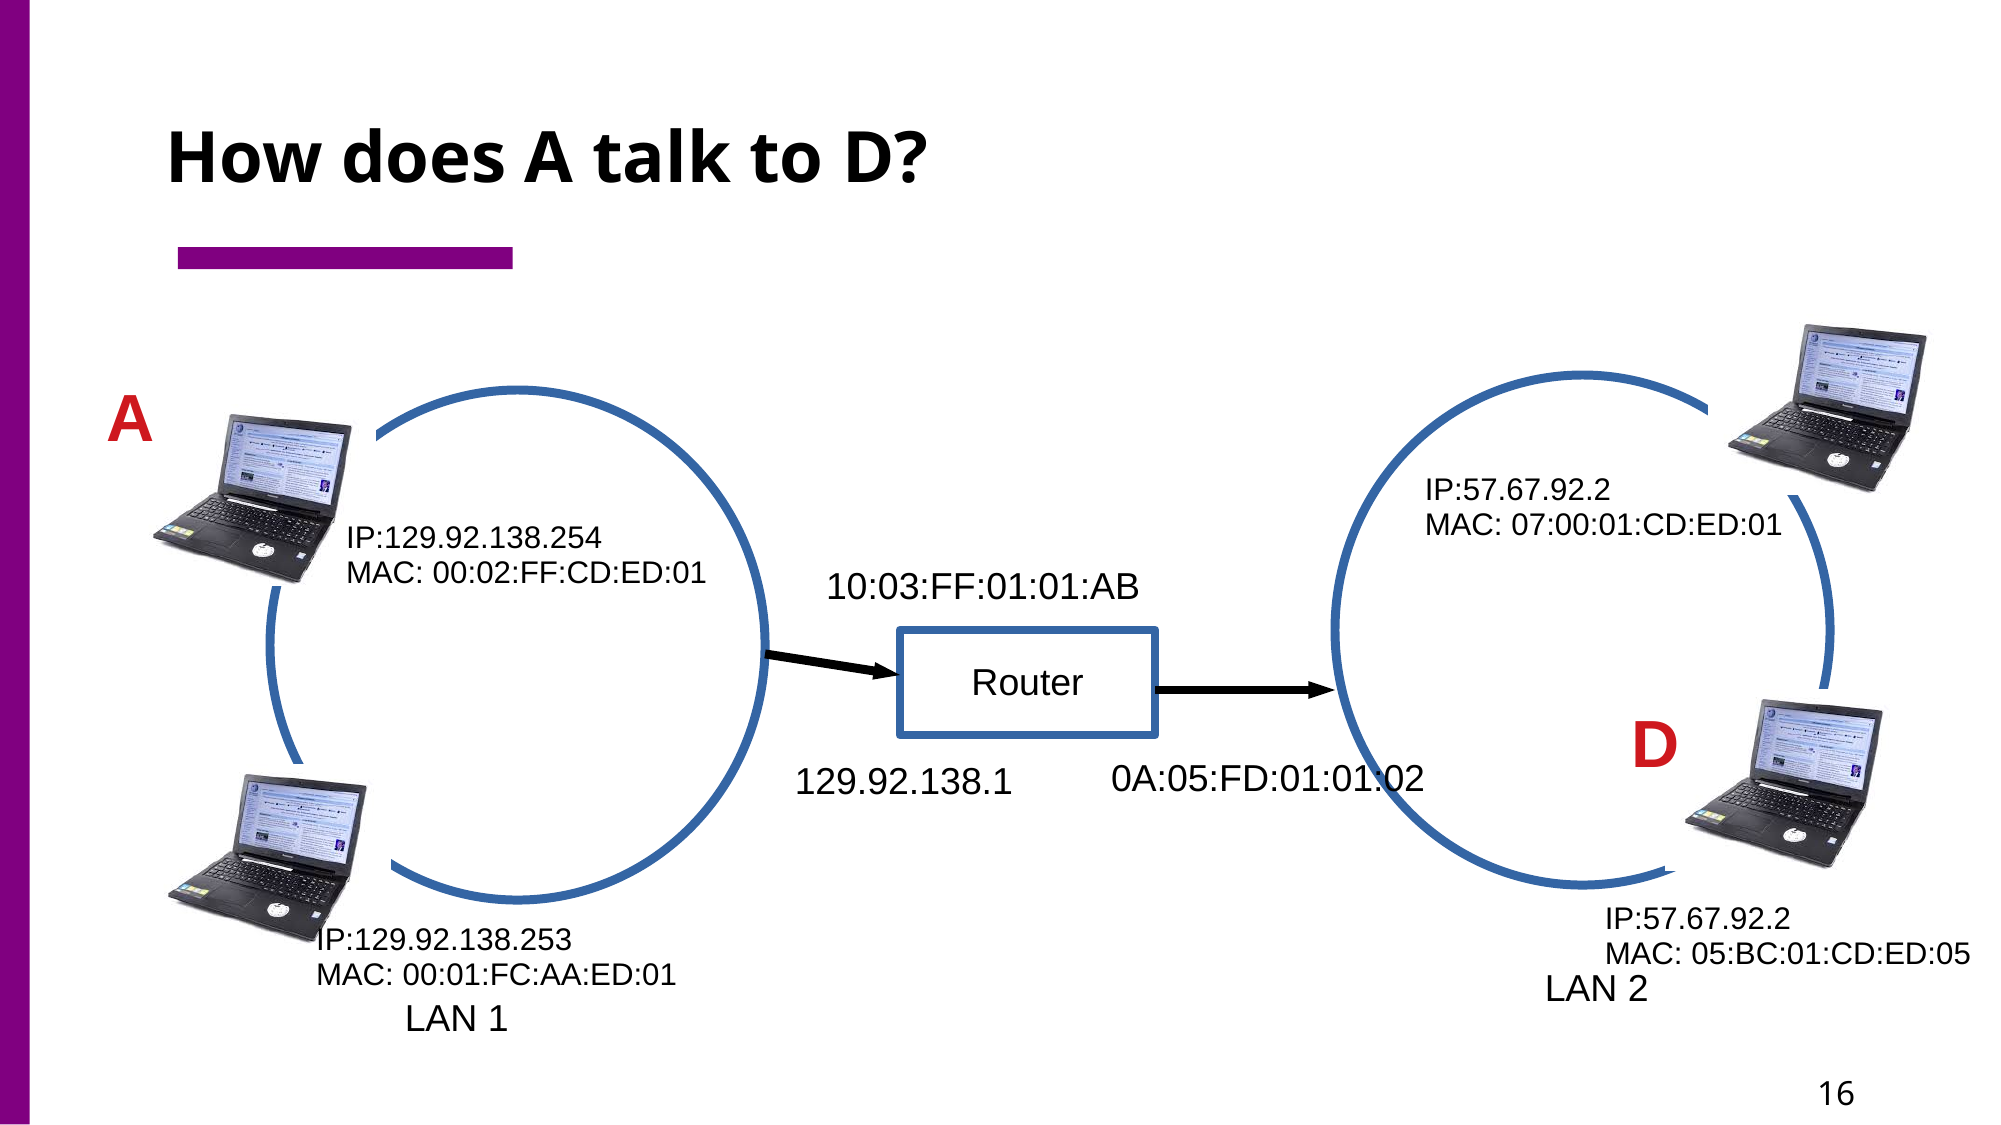

How does A talk to D?
A
IP:57.67.92.2
MAC: 07:00:01:CD:ED:01
IP:129.92.138.254
MAC: 00:02:FF:CD:ED:01
10:03:FF:01:01:AB
Router
D
0A:05:FD:01:01:02
129.92.138.1
IP:57.67.92.2
MAC: 05:BC:01:CD:ED:05
IP:129.92.138.253
MAC: 00:01:FC:AA:ED:01
LAN 2
LAN 1